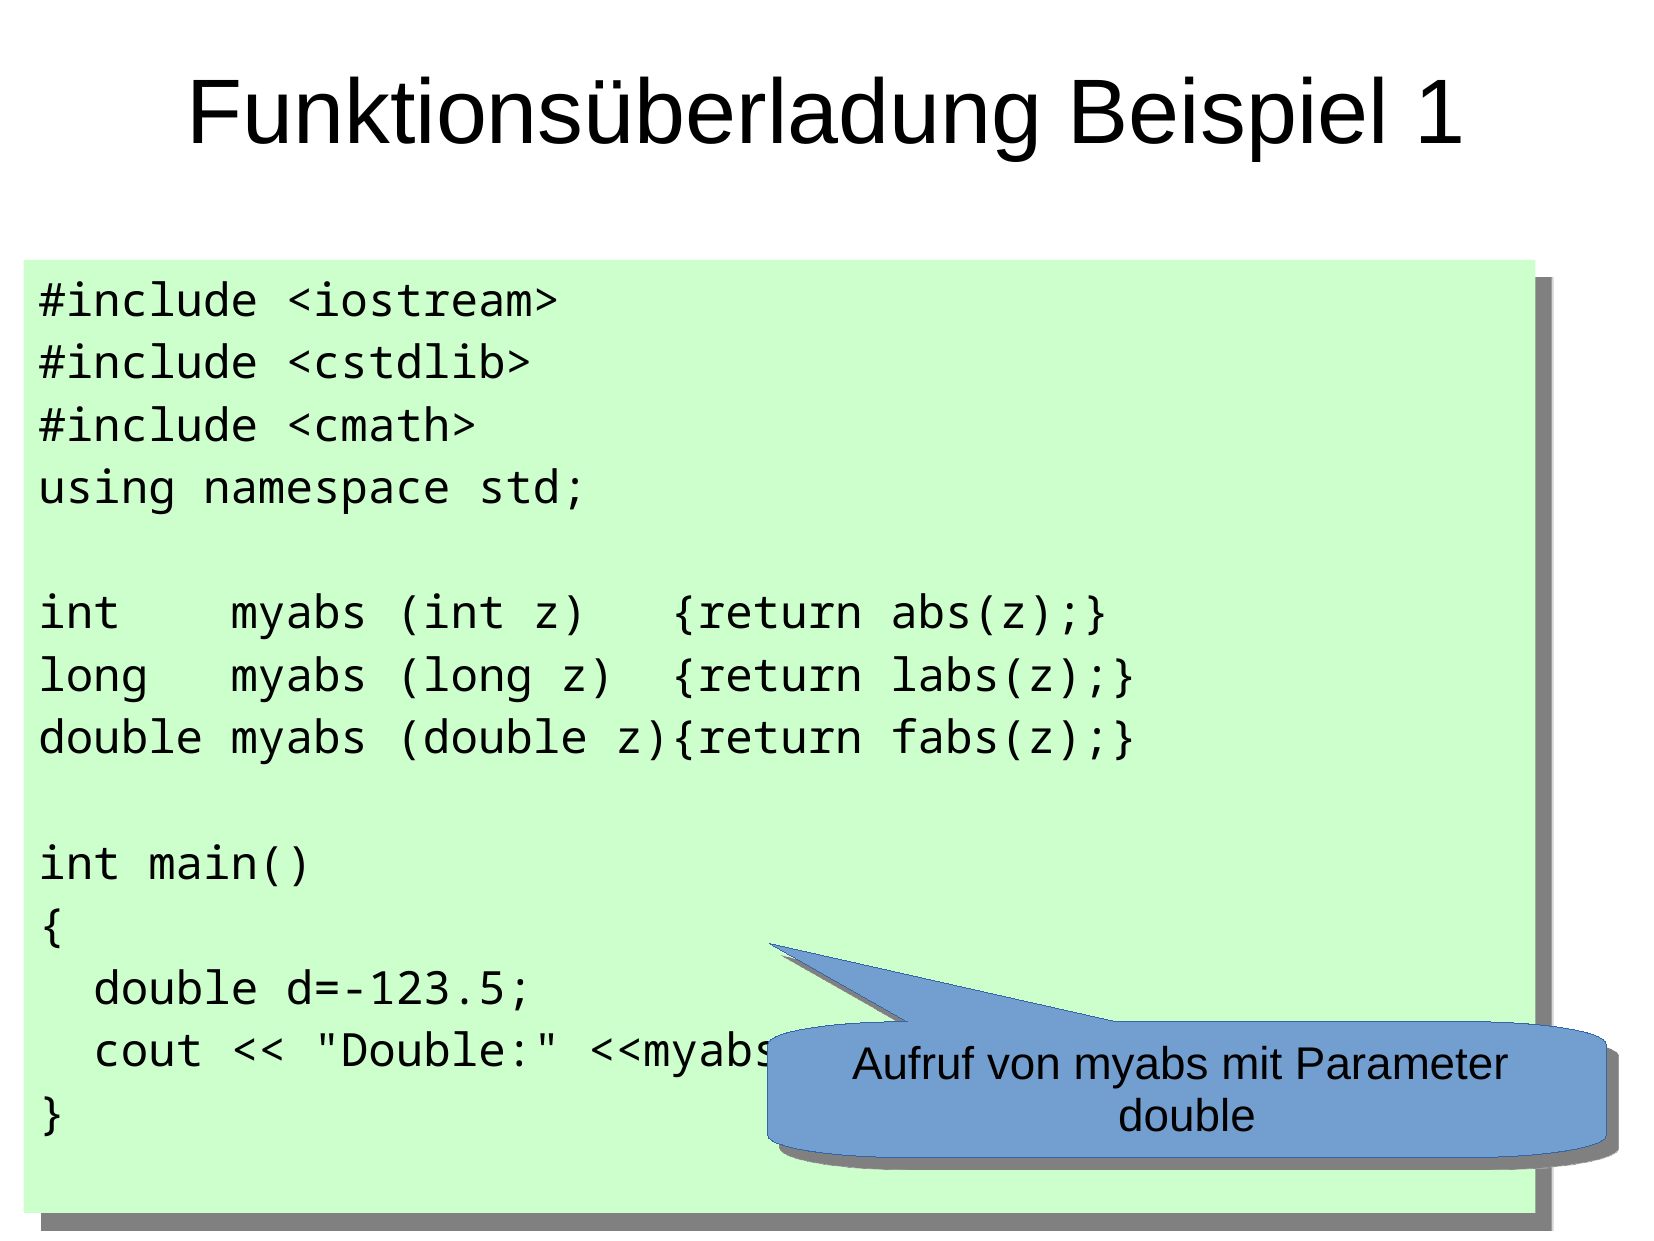

# Funktionsüberladung Beispiel 1
#include <iostream>
#include <cstdlib>
#include <cmath>
using namespace std;
int myabs (int z) {return abs(z);}
long myabs (long z) {return labs(z);}
double myabs (double z){return fabs(z);}
int main()
{
 double d=-123.5;
 cout << "Double:" <<myabs(d)<<endl;
}
Aufruf von myabs mit Parameter
double
8